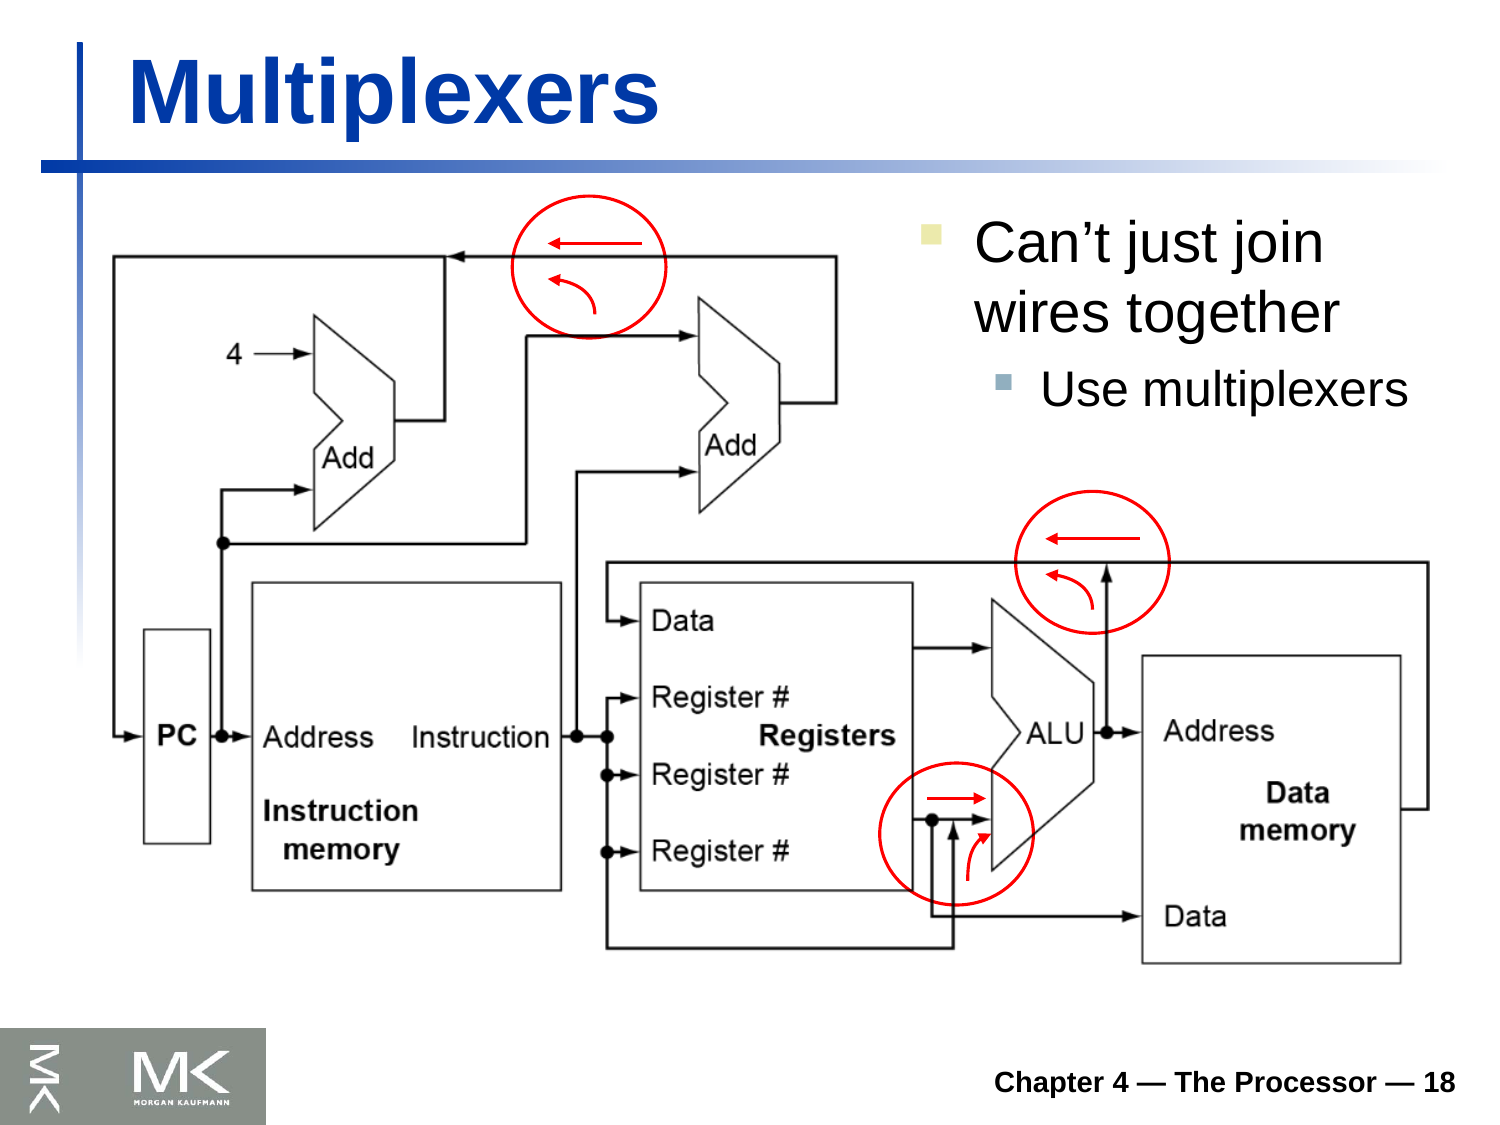

# Multiplexers
Can’t just join wires together
Use multiplexers
Chapter 4 — The Processor —